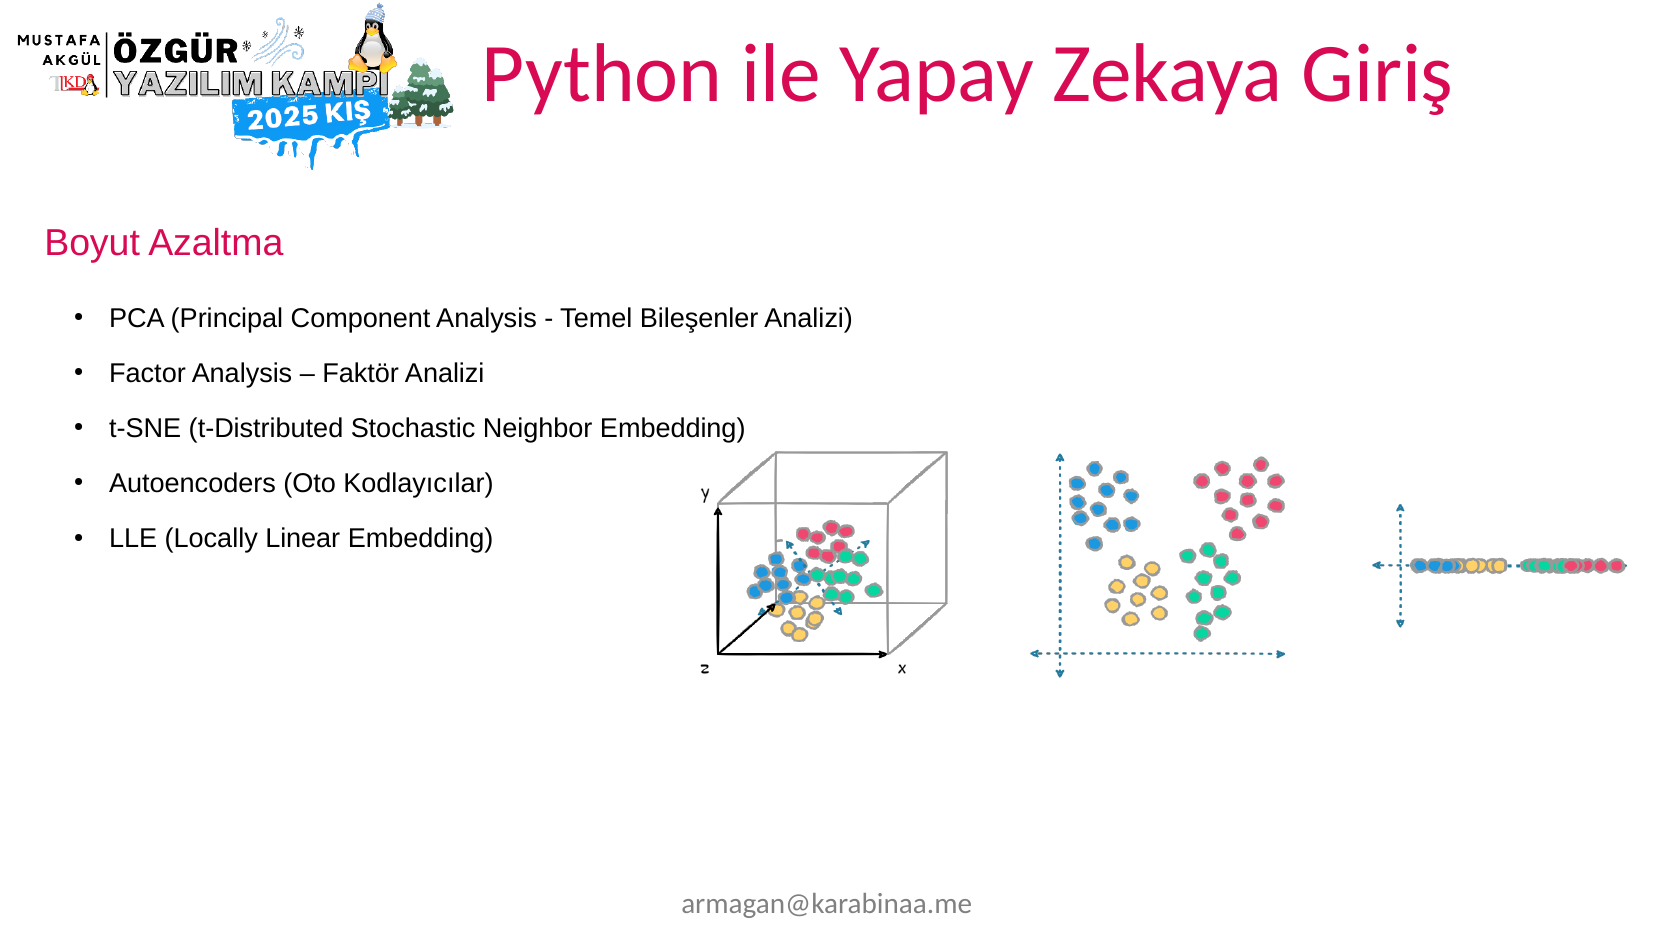

Python ile Yapay Zekaya Giriş
Boyut Azaltma
PCA (Principal Component Analysis - Temel Bileşenler Analizi)
Factor Analysis – Faktör Analizi
t-SNE (t-Distributed Stochastic Neighbor Embedding)
Autoencoders (Oto Kodlayıcılar)
LLE (Locally Linear Embedding)
armagan@karabinaa.me